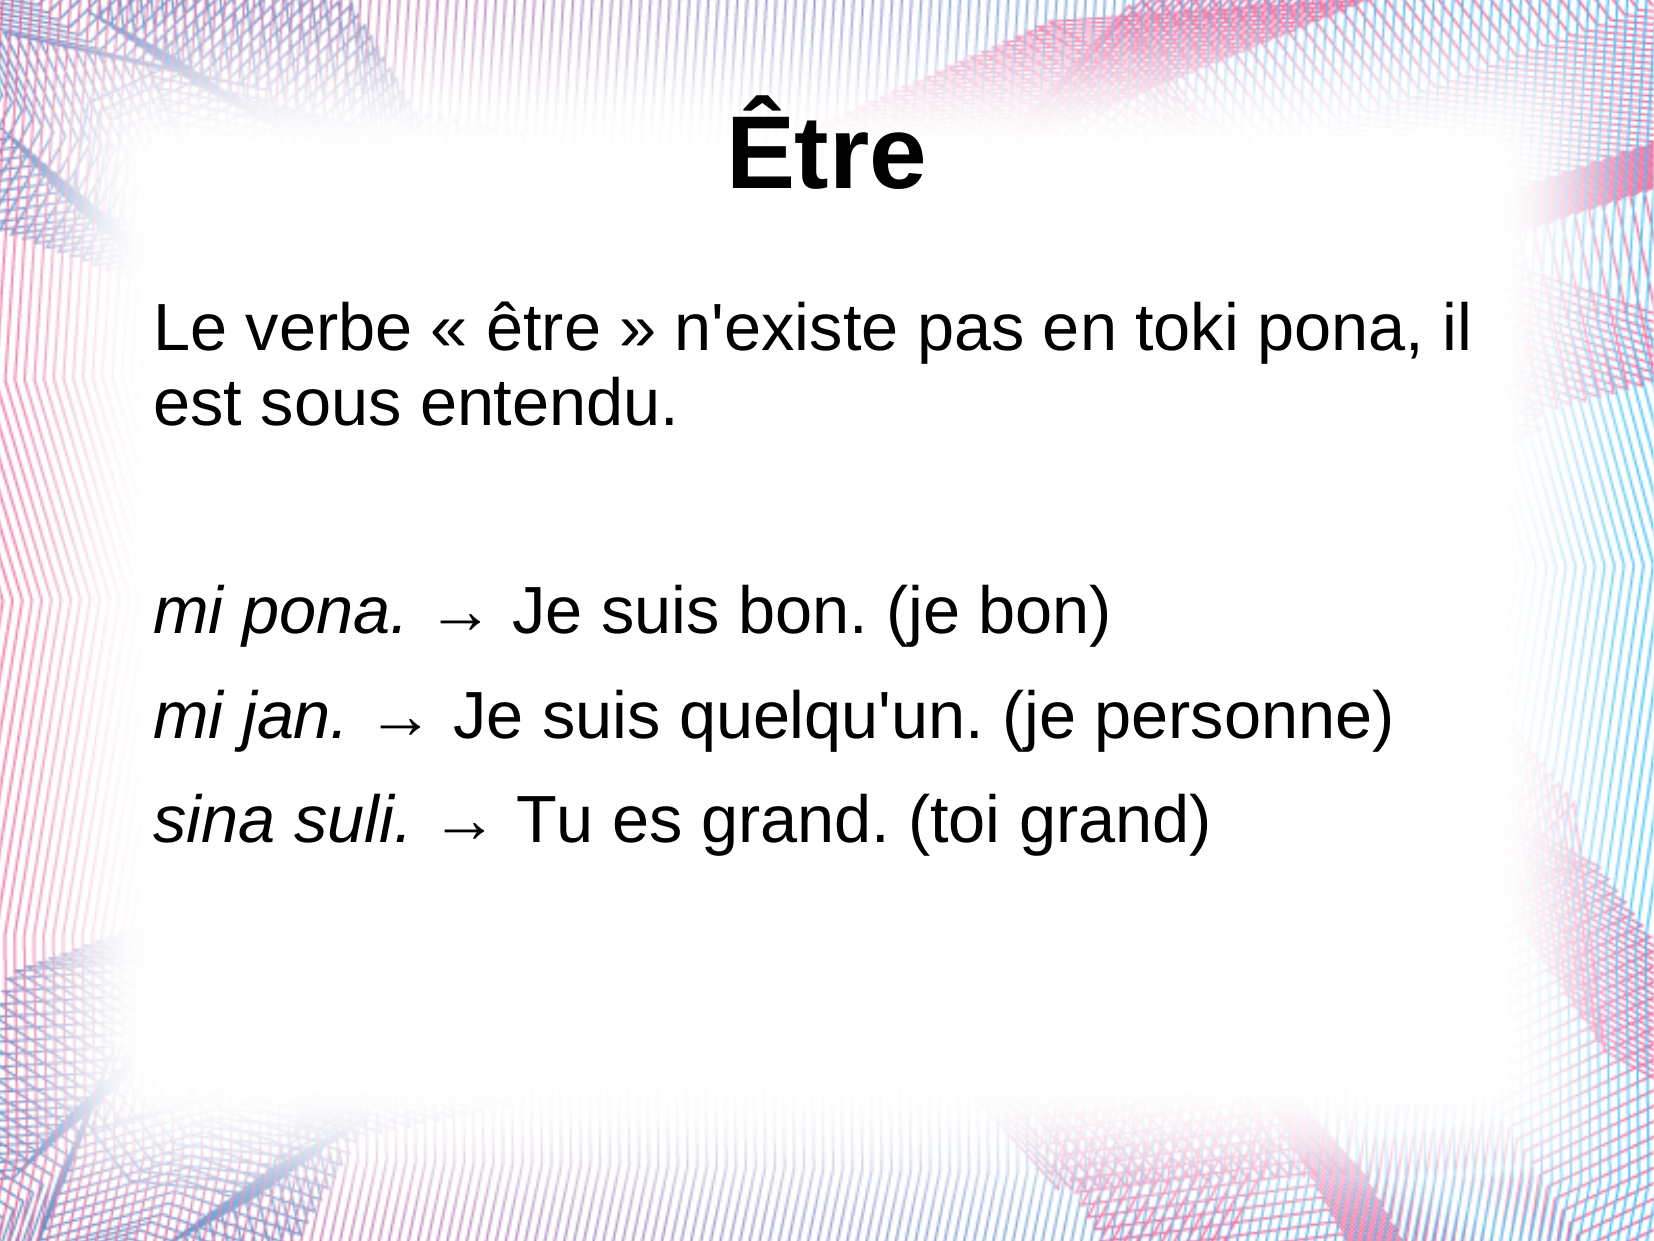

# Être
Le verbe « être » n'existe pas en toki pona, il est sous entendu.
mi pona. → Je suis bon. (je bon)
mi jan. → Je suis quelqu'un. (je personne)
sina suli. → Tu es grand. (toi grand)